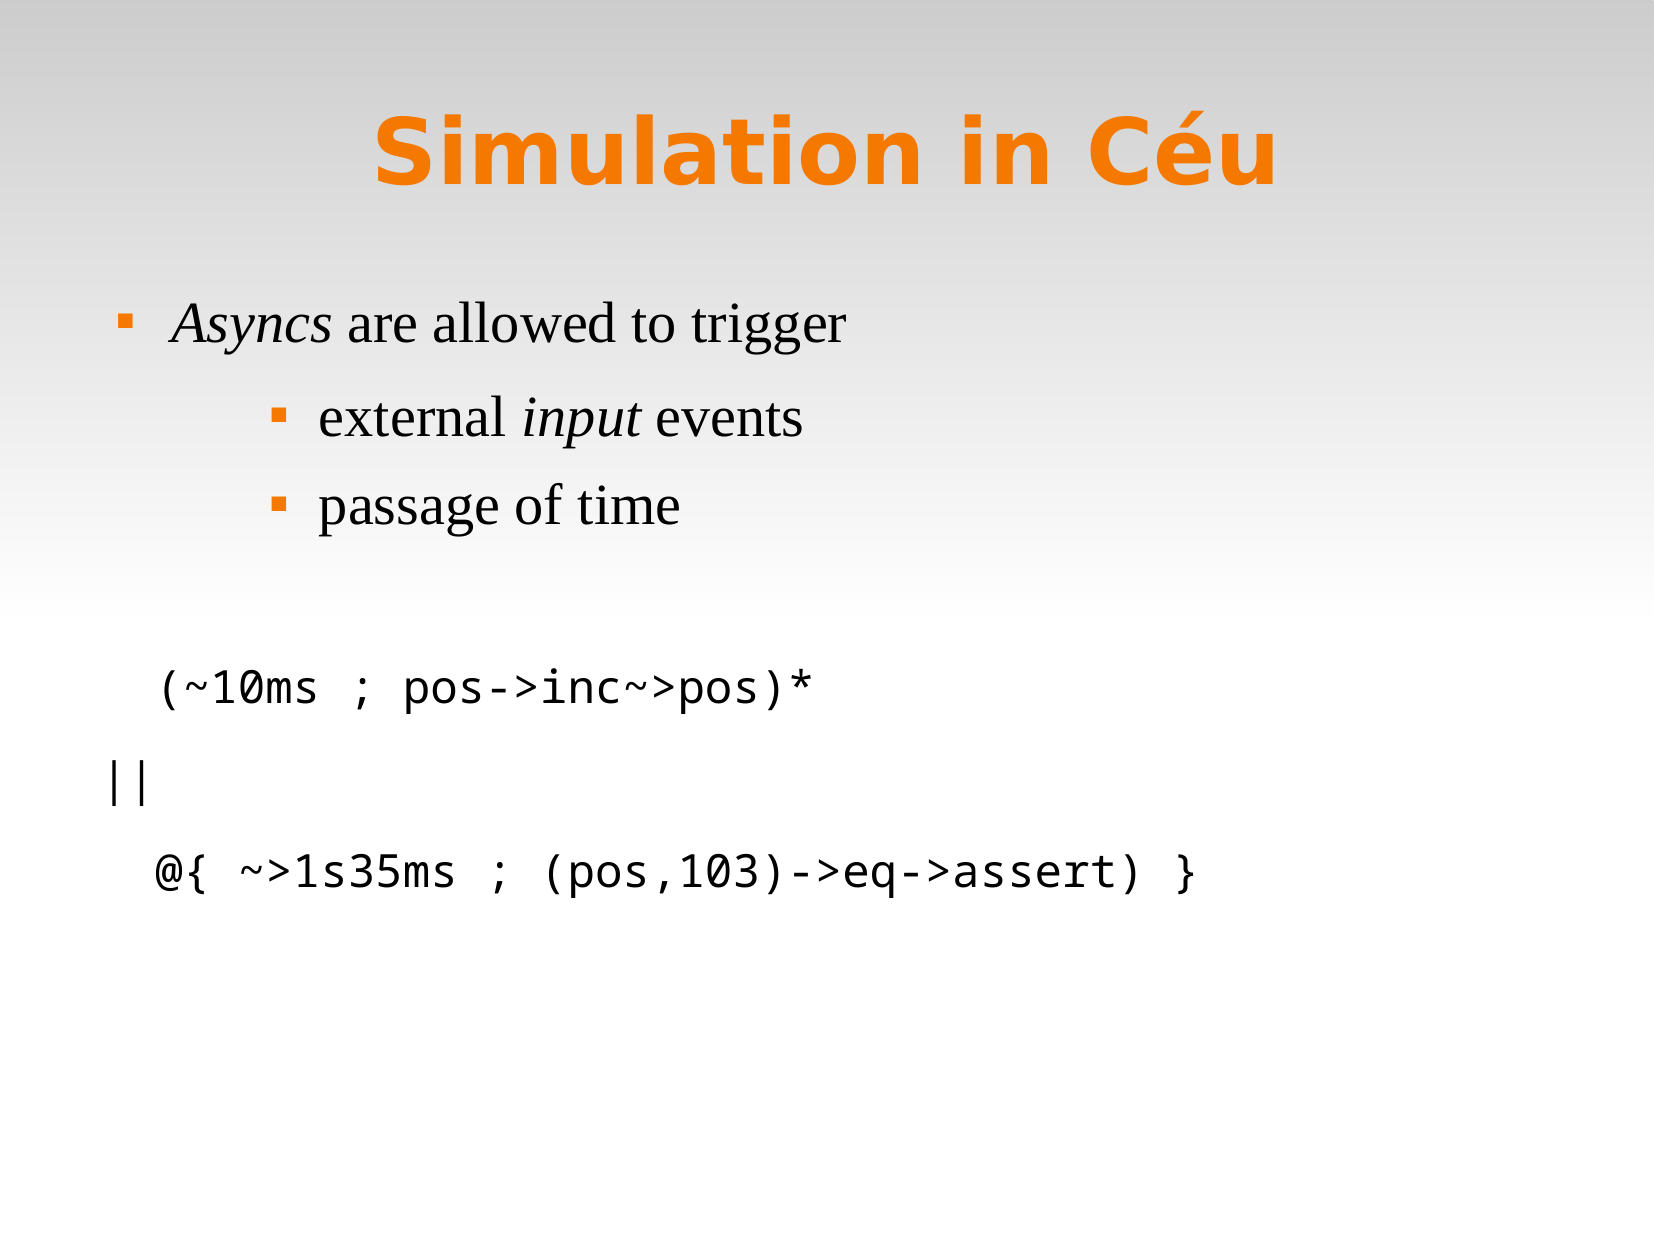

# Simulation in Céu
Asyncs are allowed to trigger
external input events
passage of time
 (~10ms ; pos->inc~>pos)*
||
 @{ ~>1s35ms ; (pos,103)->eq->assert) }